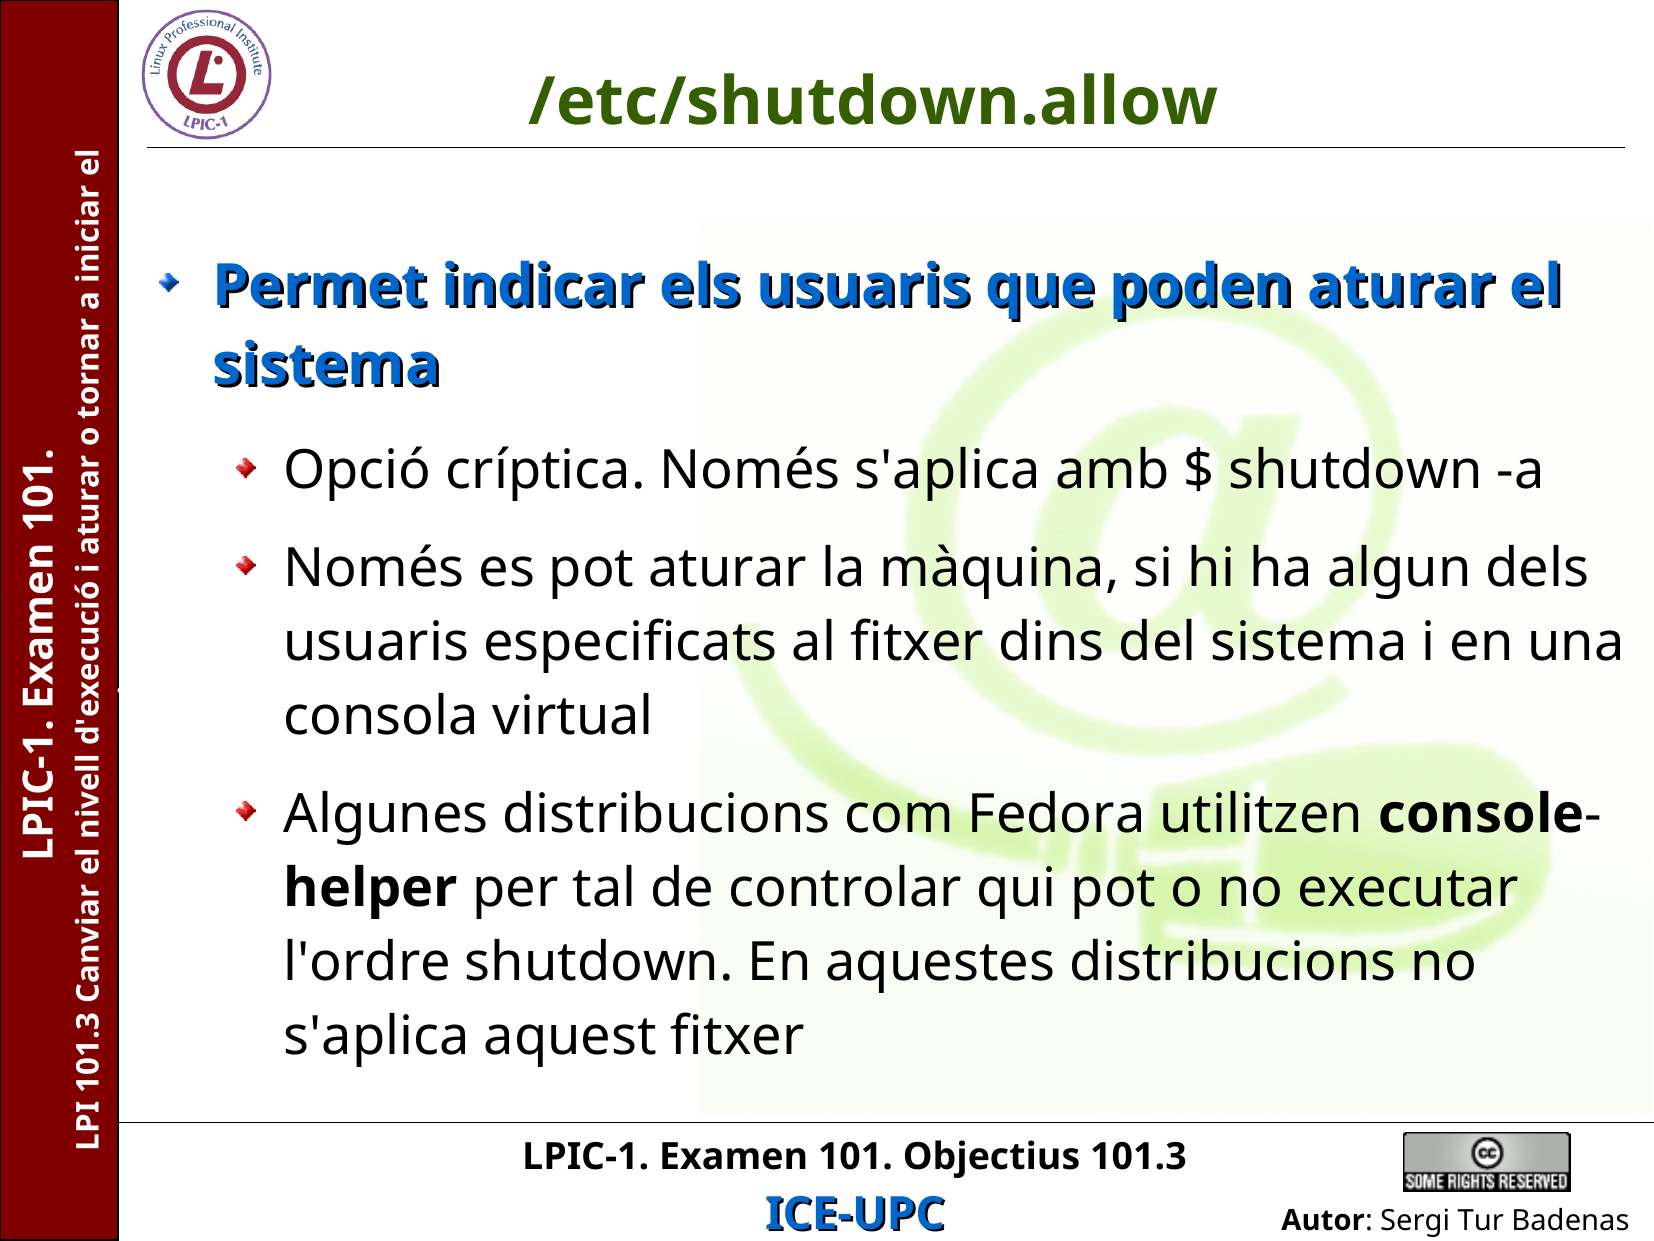

# /etc/shutdown.allow
Permet indicar els usuaris que poden aturar el sistema
Opció críptica. Només s'aplica amb $ shutdown -a
Només es pot aturar la màquina, si hi ha algun dels usuaris especificats al fitxer dins del sistema i en una consola virtual
Algunes distribucions com Fedora utilitzen console-helper per tal de controlar qui pot o no executar l'ordre shutdown. En aquestes distribucions no s'aplica aquest fitxer